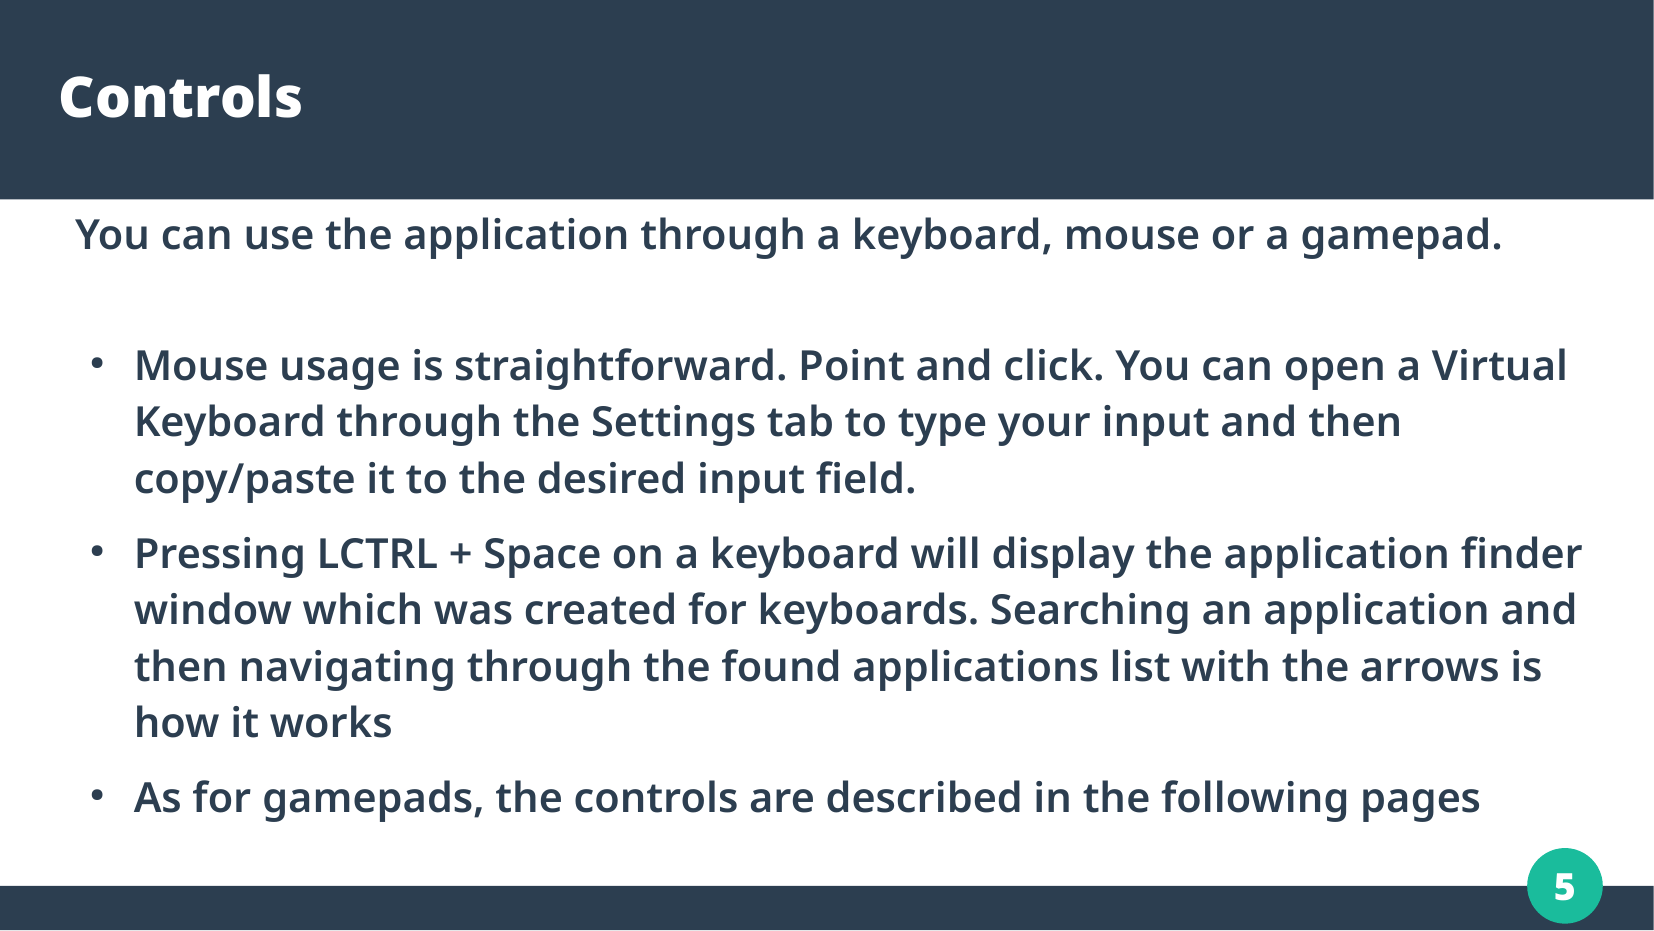

# Controls
You can use the application through a keyboard, mouse or a gamepad.
Mouse usage is straightforward. Point and click. You can open a Virtual Keyboard through the Settings tab to type your input and then copy/paste it to the desired input field.
Pressing LCTRL + Space on a keyboard will display the application finder window which was created for keyboards. Searching an application and then navigating through the found applications list with the arrows is how it works
As for gamepads, the controls are described in the following pages